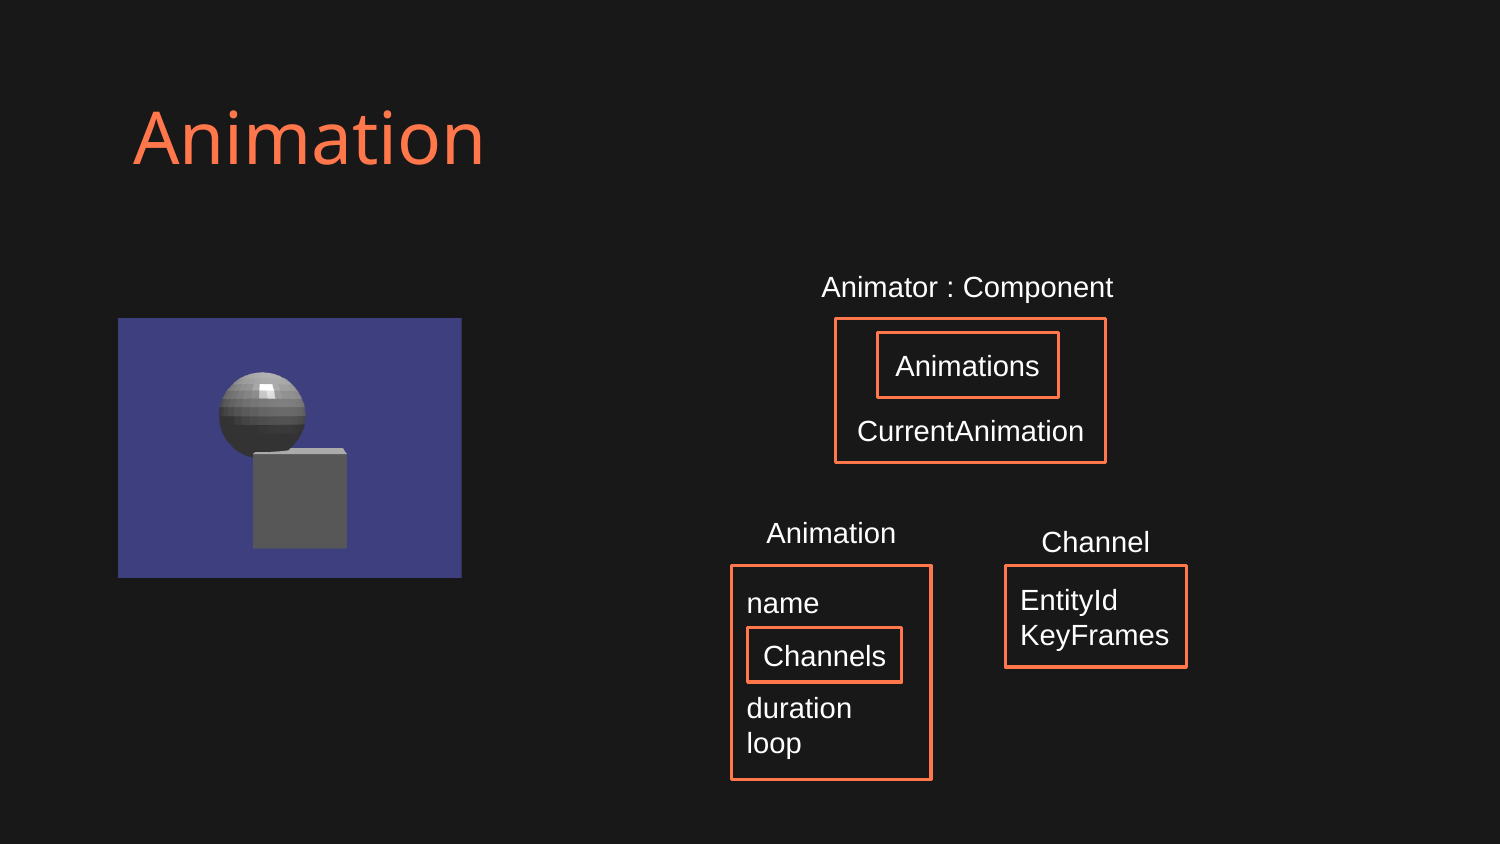

# Animation
Animator : Component
Animations
CurrentAnimation
Animation
Channel
name
duration
loop
EntityId
KeyFrames
Channels